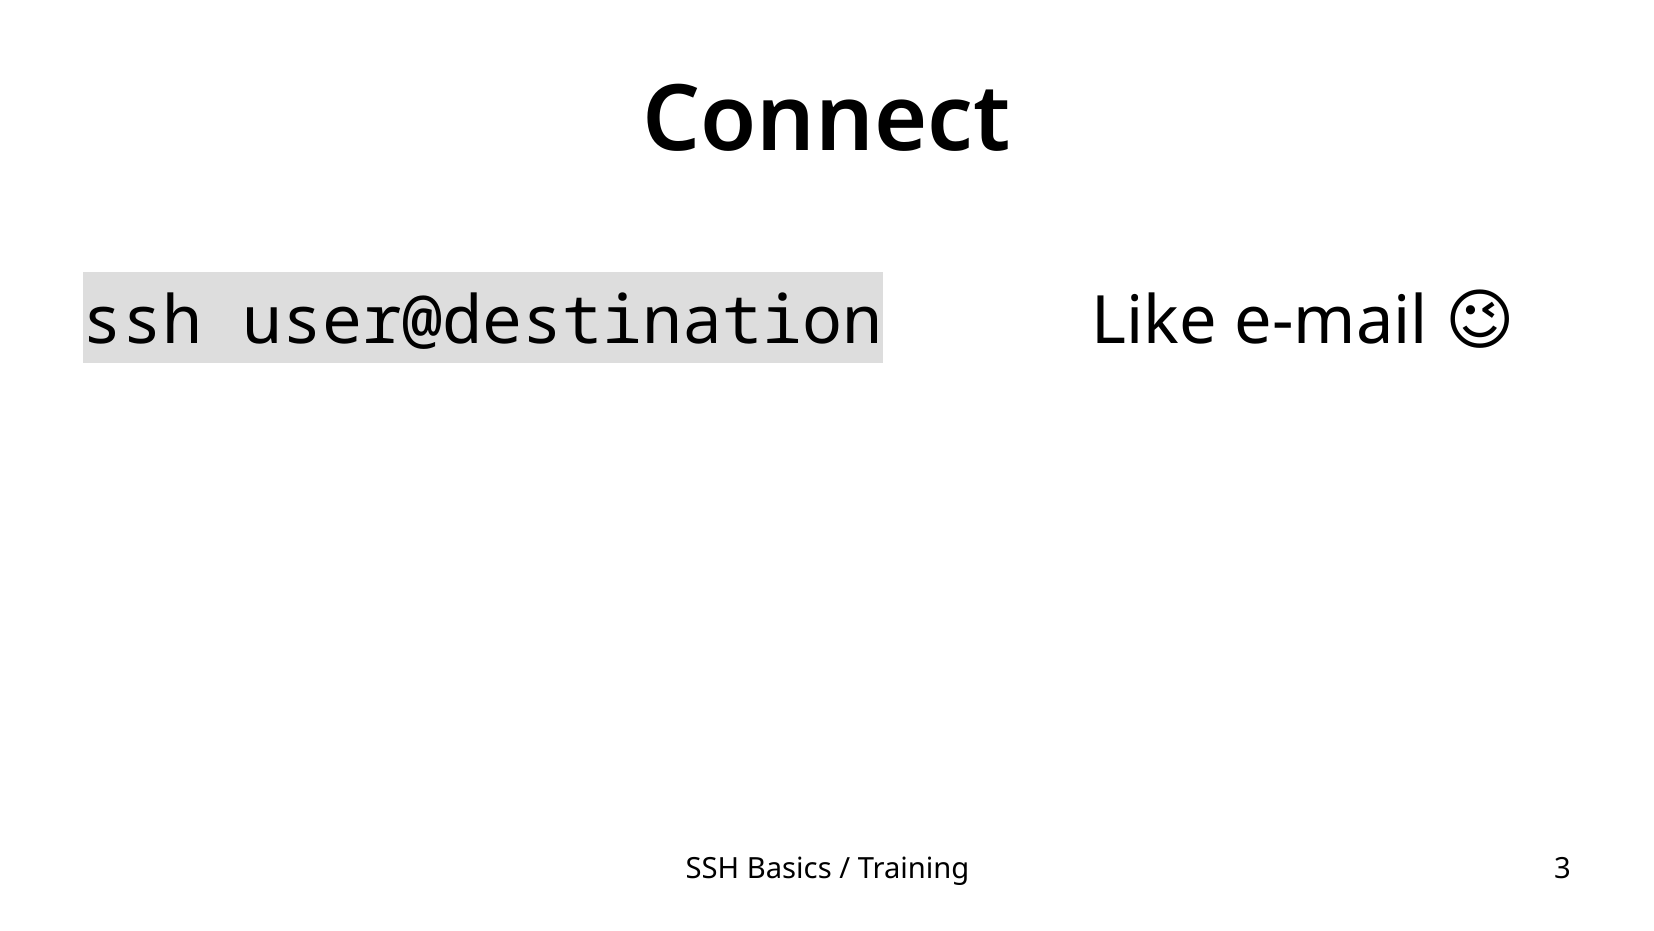

# Connect
ssh user@destination
Like e-mail 😉
SSH Basics / Training
3